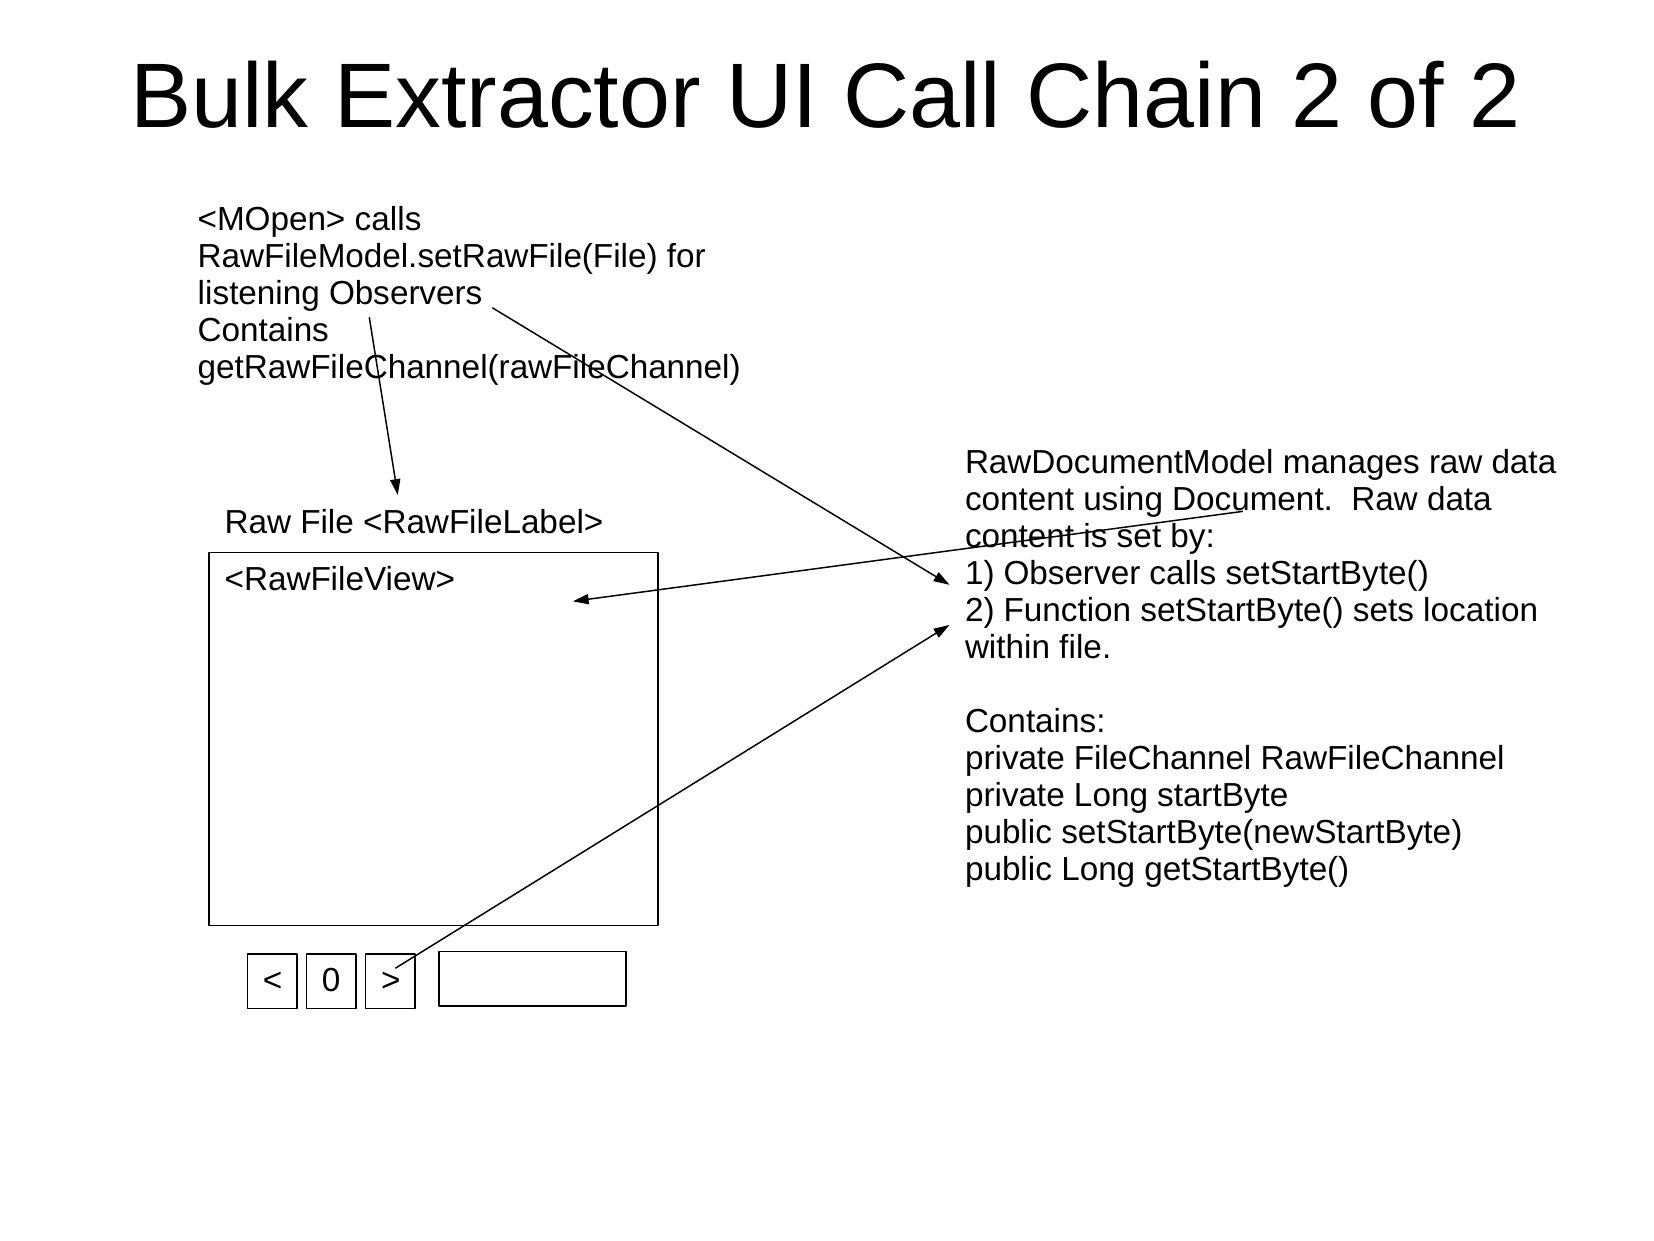

# Bulk Extractor UI Call Chain 2 of 2
<MOpen> calls RawFileModel.setRawFile(File) for listening Observers
Contains getRawFileChannel(rawFileChannel)
RawDocumentModel manages raw data content using Document. Raw data content is set by:
1) Observer calls setStartByte()
2) Function setStartByte() sets location within file.
Contains:
private FileChannel RawFileChannel
private Long startByte
public setStartByte(newStartByte)
public Long getStartByte()
Raw File <RawFileLabel>
<RawFileView>
<
0
>